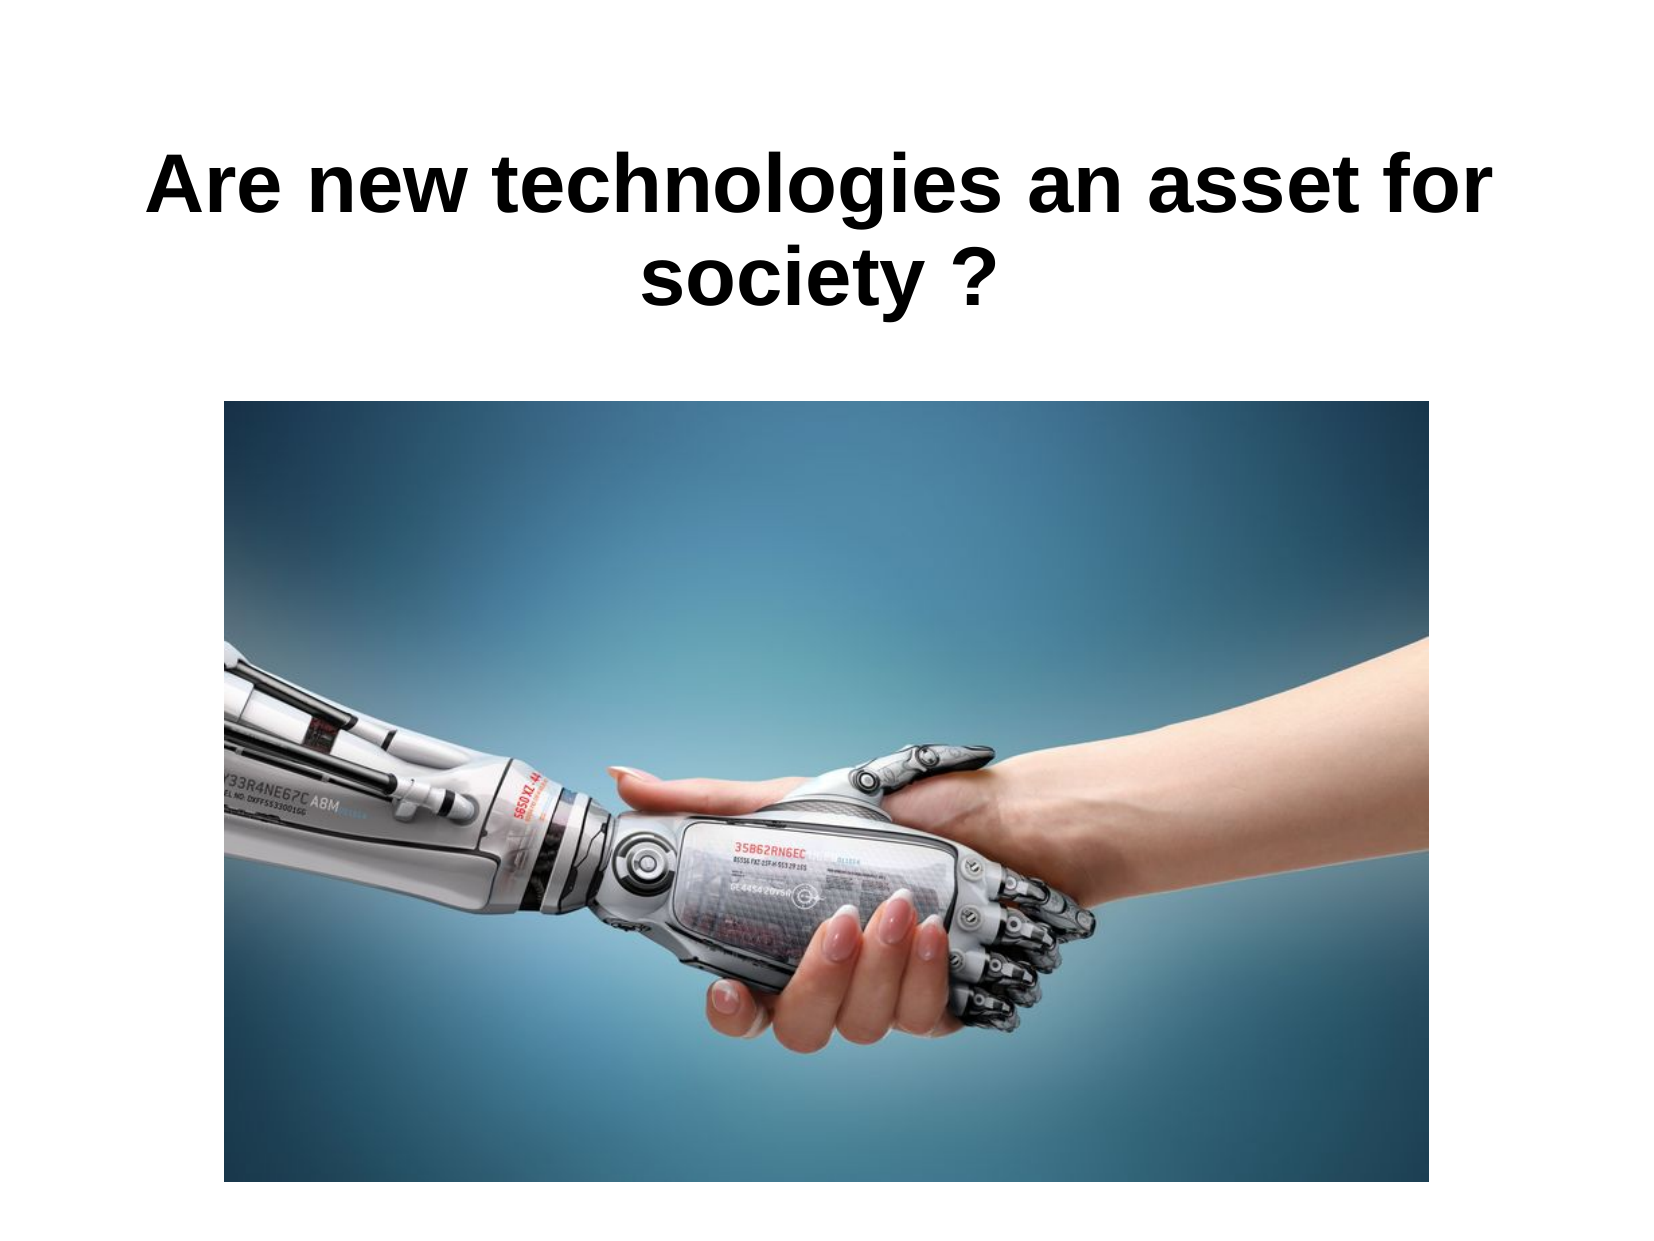

Are new technologies an asset for society ?